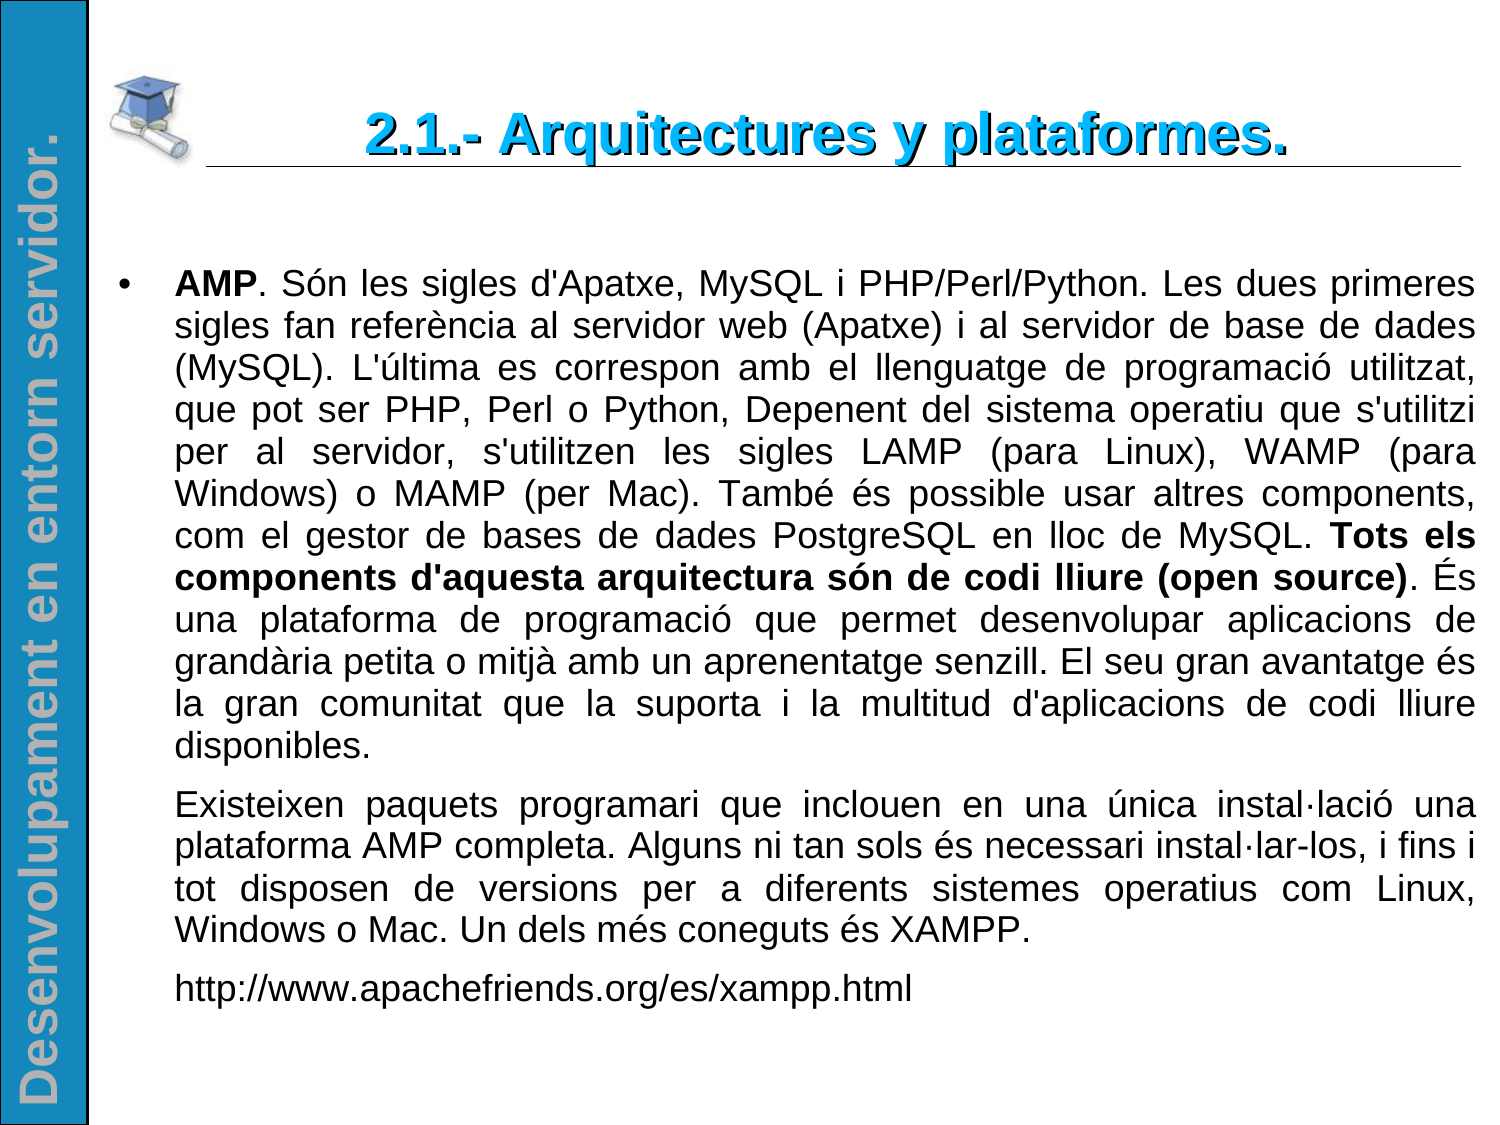

# 2.1.- Arquitectures y plataformes.
AMP. Són les sigles d'Apatxe, MySQL i PHP/Perl/Python. Les dues primeres sigles fan referència al servidor web (Apatxe) i al servidor de base de dades (MySQL). L'última es correspon amb el llenguatge de programació utilitzat, que pot ser PHP, Perl o Python, Depenent del sistema operatiu que s'utilitzi per al servidor, s'utilitzen les sigles LAMP (para Linux), WAMP (para Windows) o MAMP (per Mac). També és possible usar altres components, com el gestor de bases de dades PostgreSQL en lloc de MySQL. Tots els components d'aquesta arquitectura són de codi lliure (open source). És una plataforma de programació que permet desenvolupar aplicacions de grandària petita o mitjà amb un aprenentatge senzill. El seu gran avantatge és la gran comunitat que la suporta i la multitud d'aplicacions de codi lliure disponibles.
Existeixen paquets programari que inclouen en una única instal·lació una plataforma AMP completa. Alguns ni tan sols és necessari instal·lar-los, i fins i tot disposen de versions per a diferents sistemes operatius com Linux, Windows o Mac. Un dels més coneguts és XAMPP.
http://www.apachefriends.org/es/xampp.html